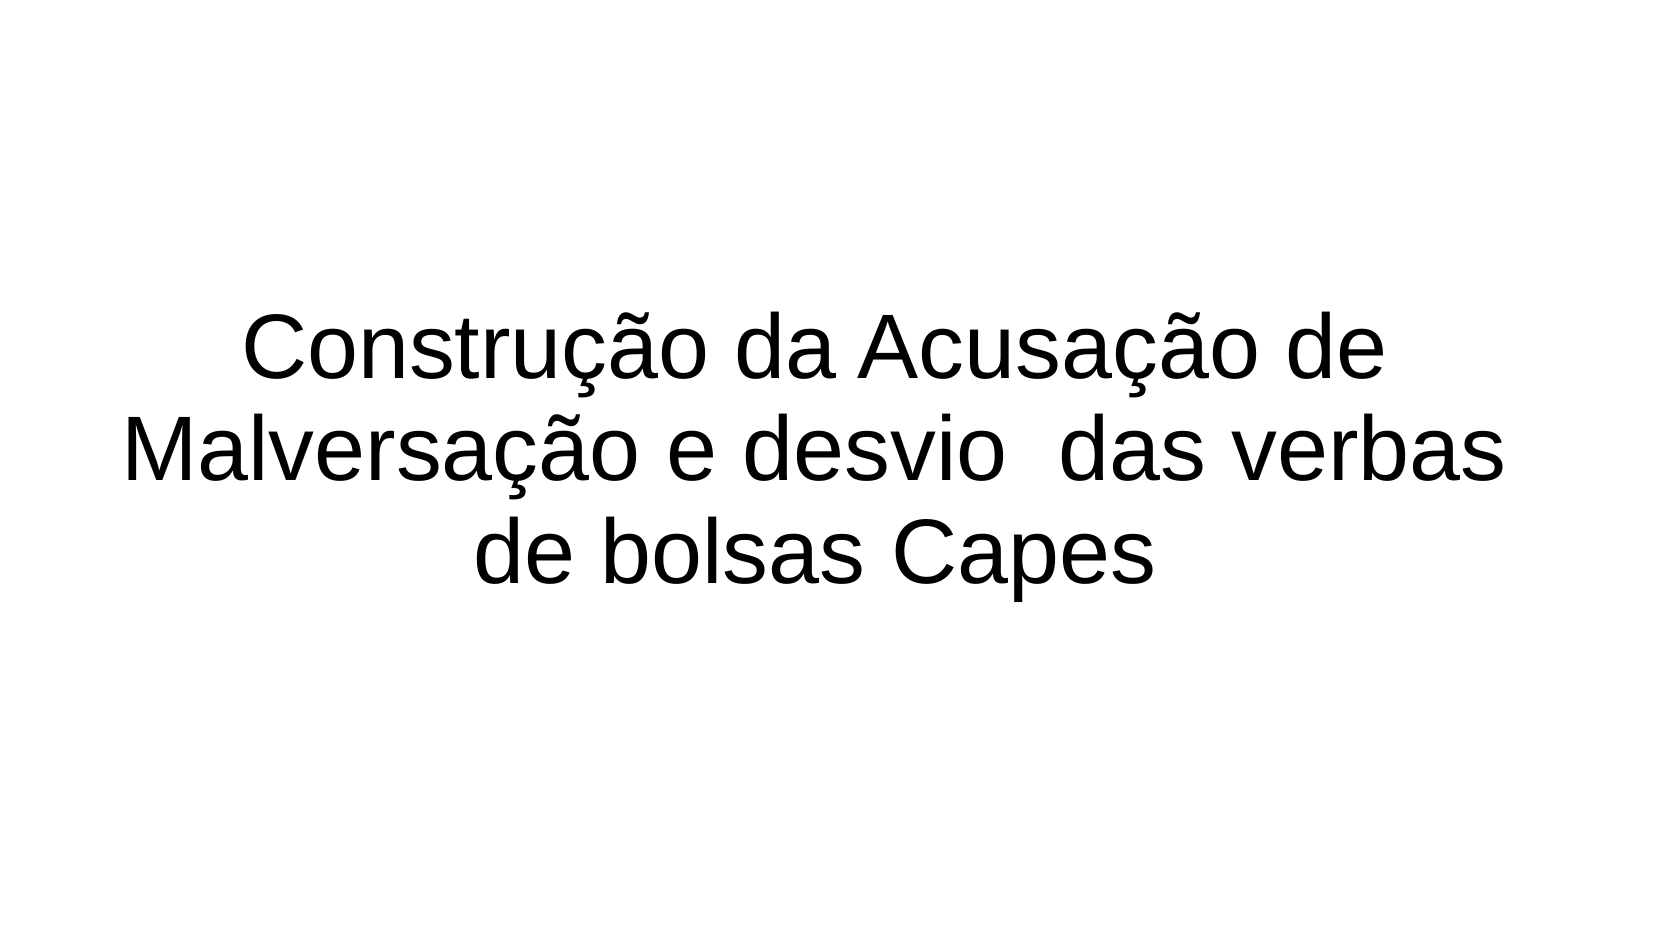

# Construção da Acusação de Malversação e desvio das verbas de bolsas Capes